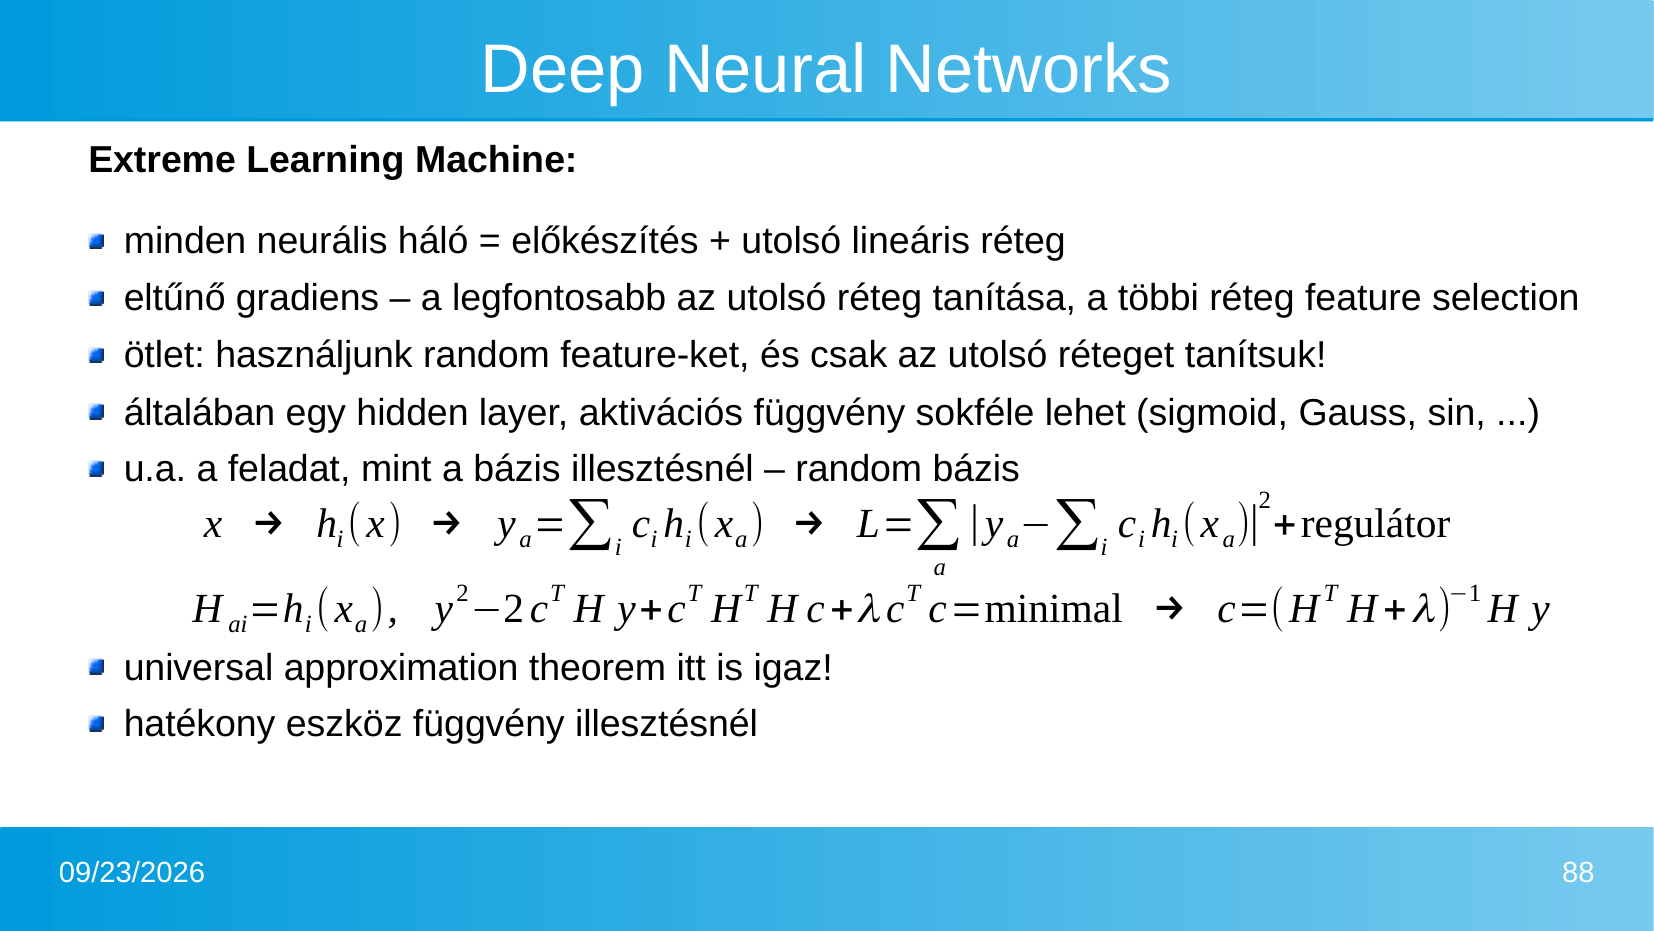

# Deep Neural Networks
Extreme Learning Machine:
minden neurális háló = előkészítés + utolsó lineáris réteg
eltűnő gradiens – a legfontosabb az utolsó réteg tanítása, a többi réteg feature selection
ötlet: használjunk random feature-ket, és csak az utolsó réteget tanítsuk!
általában egy hidden layer, aktivációs függvény sokféle lehet (sigmoid, Gauss, sin, ...)
u.a. a feladat, mint a bázis illesztésnél – random bázis
universal approximation theorem itt is igaz!
hatékony eszköz függvény illesztésnél
88